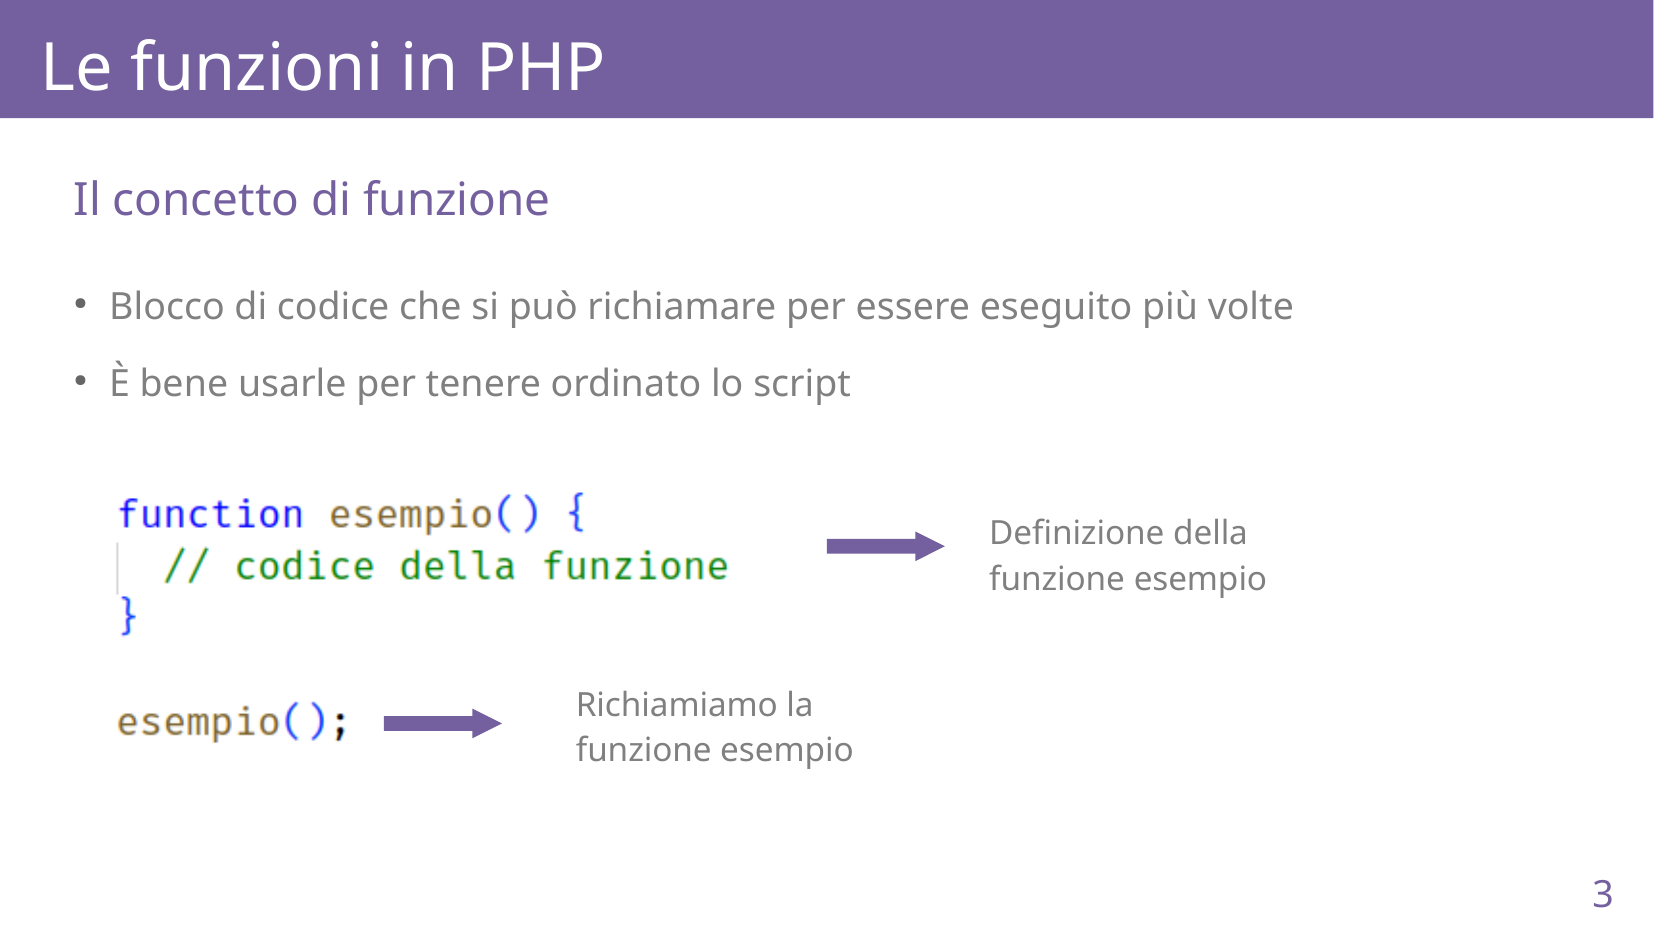

Le funzioni in PHP
Il concetto di funzione
Blocco di codice che si può richiamare per essere eseguito più volte
È bene usarle per tenere ordinato lo script
Definizione della funzione esempio
Richiamiamo la funzione esempio